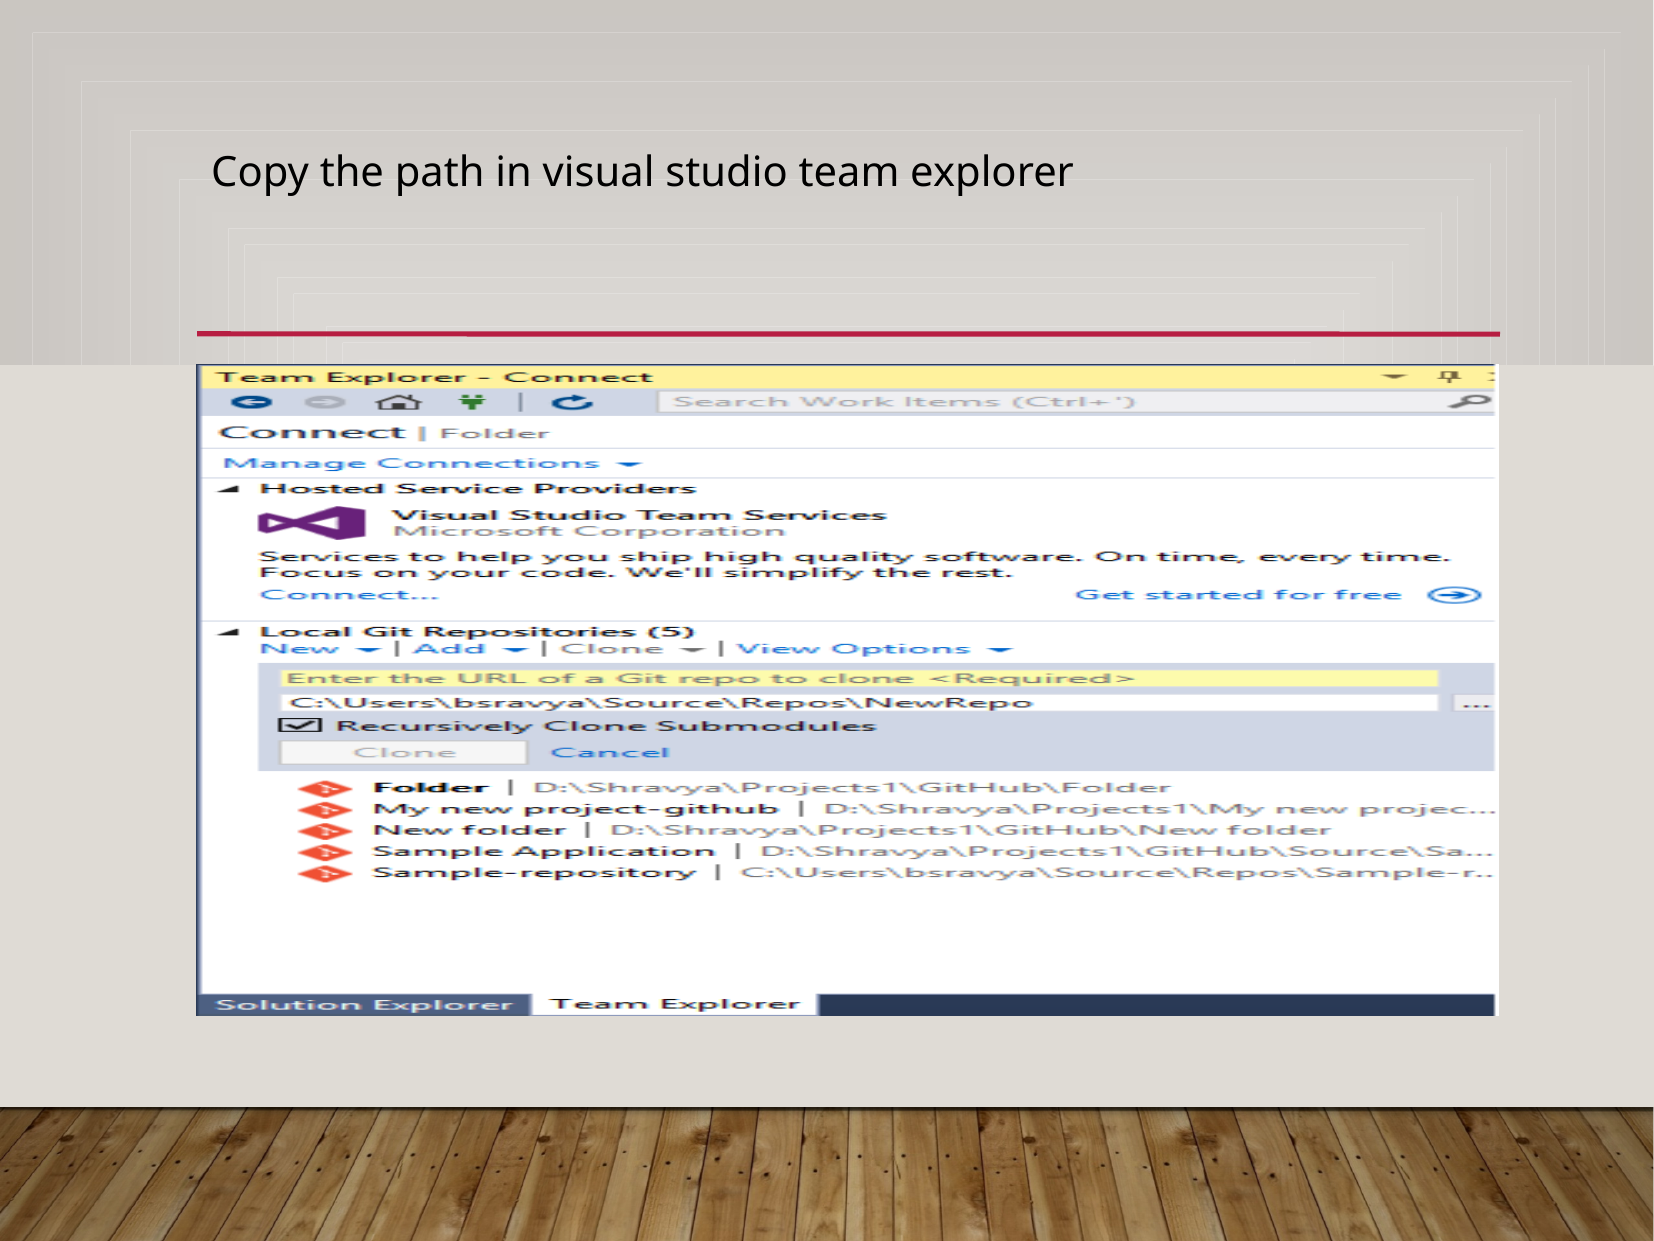

# Copy the path in visual studio team explorer